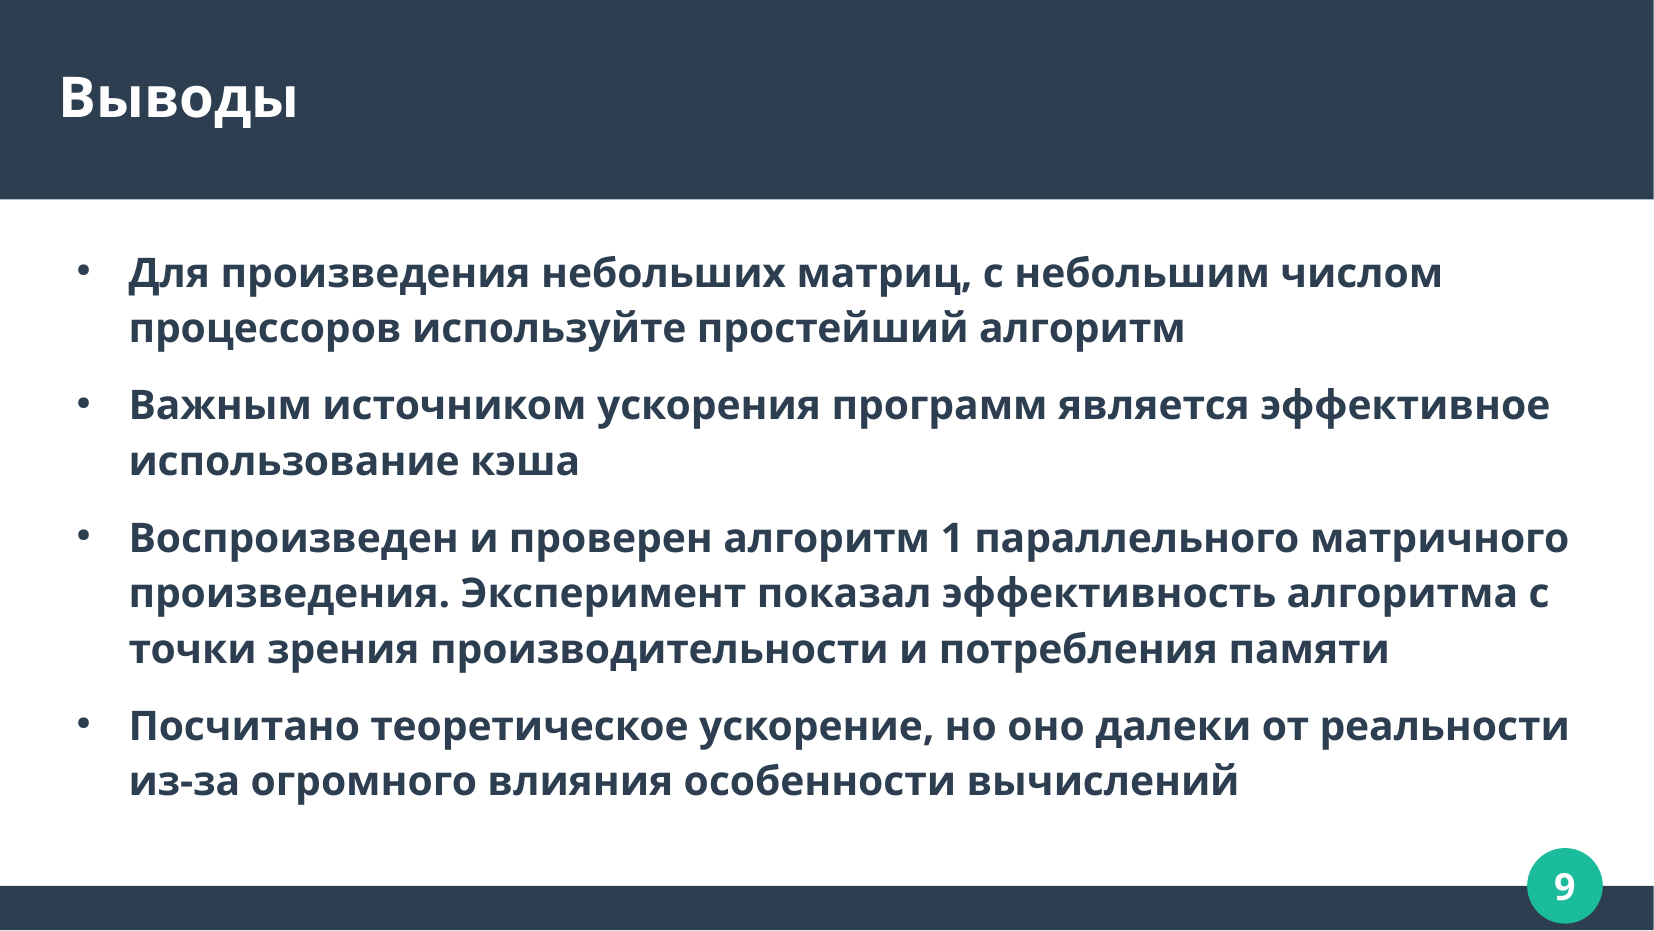

# Выводы
Для произведения небольших матриц, с небольшим числом процессоров используйте простейший алгоритм
Важным источником ускорения программ является эффективное использование кэша
Воспроизведен и проверен алгоритм 1 параллельного матричного произведения. Эксперимент показал эффективность алгоритма с точки зрения производительности и потребления памяти
Посчитано теоретическое ускорение, но оно далеки от реальности из-за огромного влияния особенности вычислений